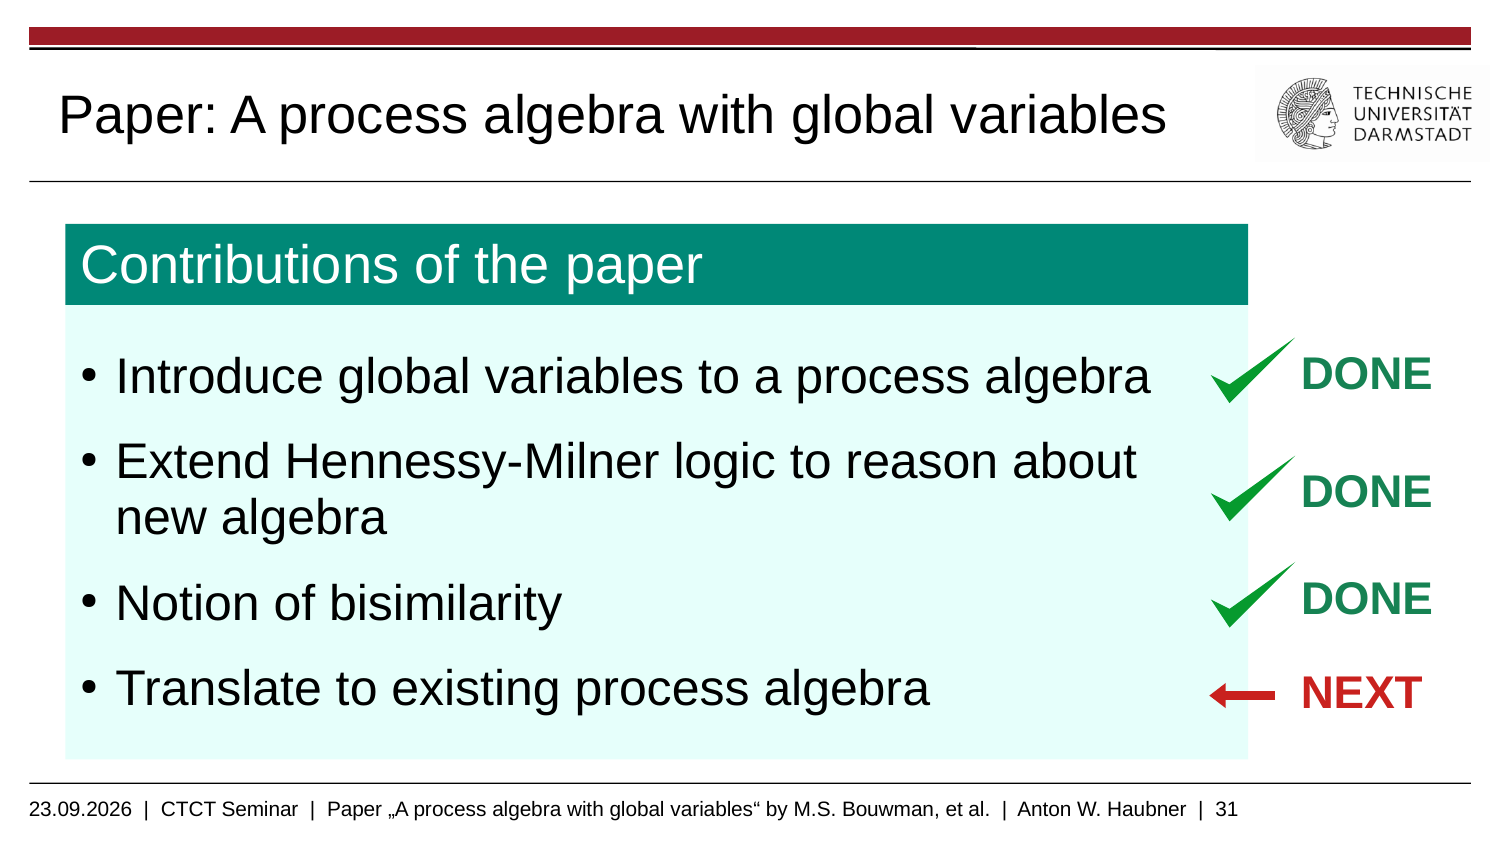

# Paper: A process algebra with global variables
Contributions of the paper
Introduce global variables to a process algebra
Extend Hennessy-Milner logic to reason about new algebra
Notion of bisimilarity
Translate to existing process algebra
DONE
DONE
DONE
NEXT